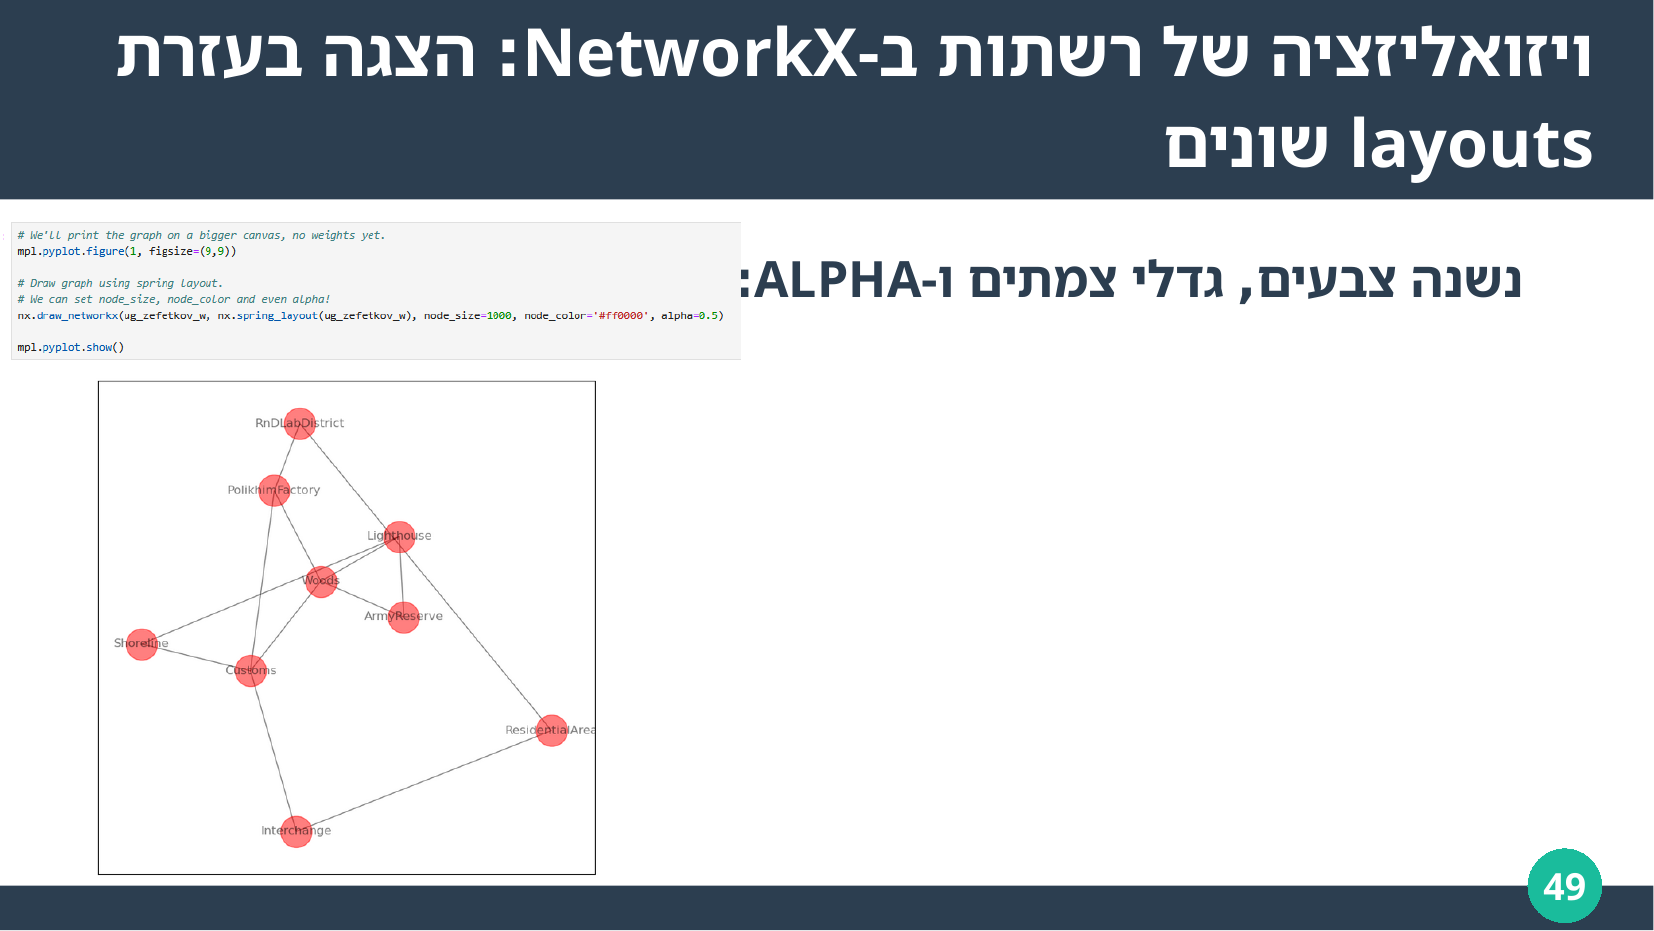

# ויזואליזציה של רשתות ב-NetworkX: הצגה בעזרת layouts שונים
נשנה צבעים, גדלי צמתים ו-ALPHA:
49